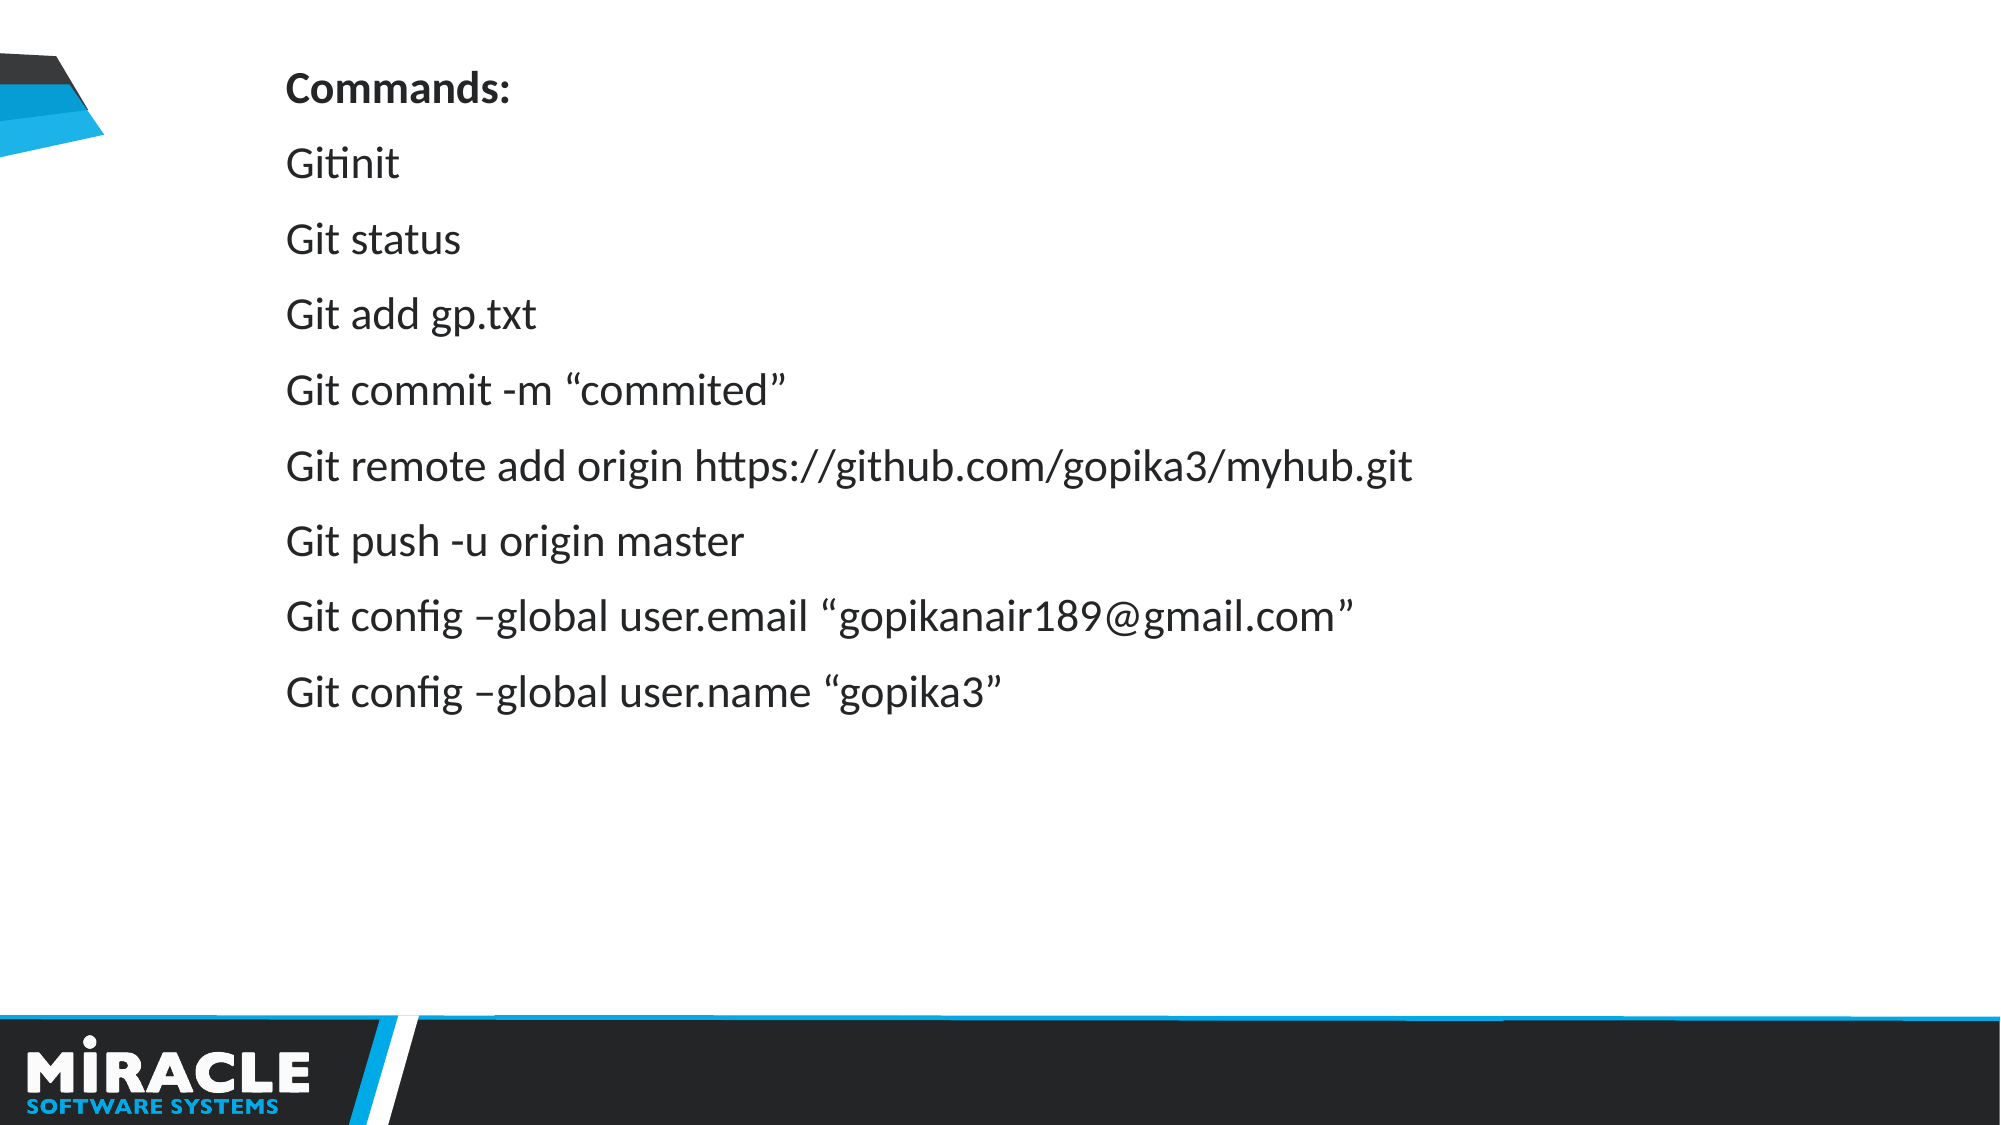

Commands:
Gitinit
Git status
Git add gp.txt
Git commit -m “commited”
Git remote add origin https://github.com/gopika3/myhub.git
Git push -u origin master
Git config –global user.email “gopikanair189@gmail.com”
Git config –global user.name “gopika3”